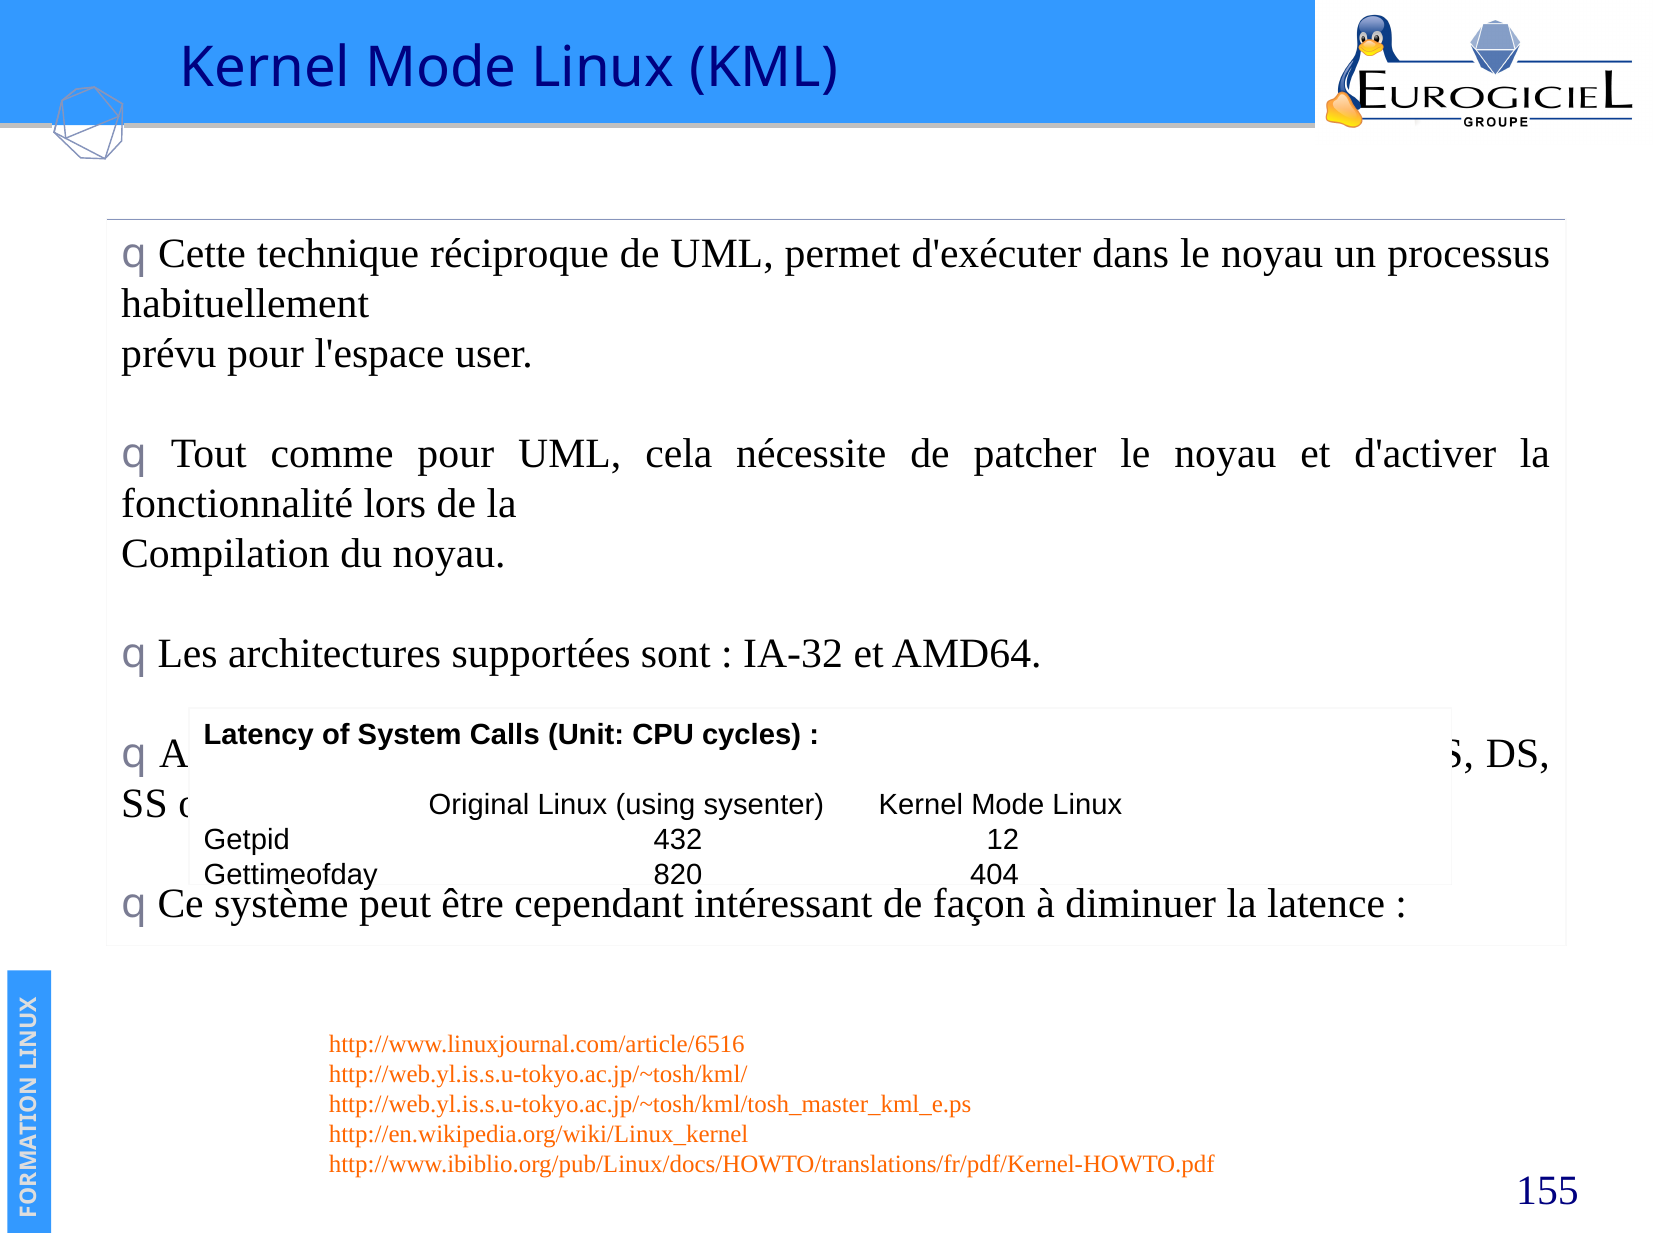

# Kernel Mode Linux (KML)‏
 Cette technique réciproque de UML, permet d'exécuter dans le noyau un processus habituellement
prévu pour l'espace user.
 Tout comme pour UML, cela nécessite de patcher le noyau et d'activer la fonctionnalité lors de la
Compilation du noyau.
 Les architectures supportées sont : IA-32 et AMD64.
 Actuellement, les binaires ne peuvent pas modifier les registres suivants : CS, DS, SS or FS.
 Ce système peut être cependant intéressant de façon à diminuer la latence :
Latency of System Calls (Unit: CPU cycles) :
			Original Linux (using sysenter)	Kernel Mode Linux
Getpid					432		 		 12
Gettimeofday				820		 	 404
http://www.linuxjournal.com/article/6516
http://web.yl.is.s.u-tokyo.ac.jp/~tosh/kml/
http://web.yl.is.s.u-tokyo.ac.jp/~tosh/kml/tosh_master_kml_e.ps
http://en.wikipedia.org/wiki/Linux_kernel
http://www.ibiblio.org/pub/Linux/docs/HOWTO/translations/fr/pdf/Kernel-HOWTO.pdf